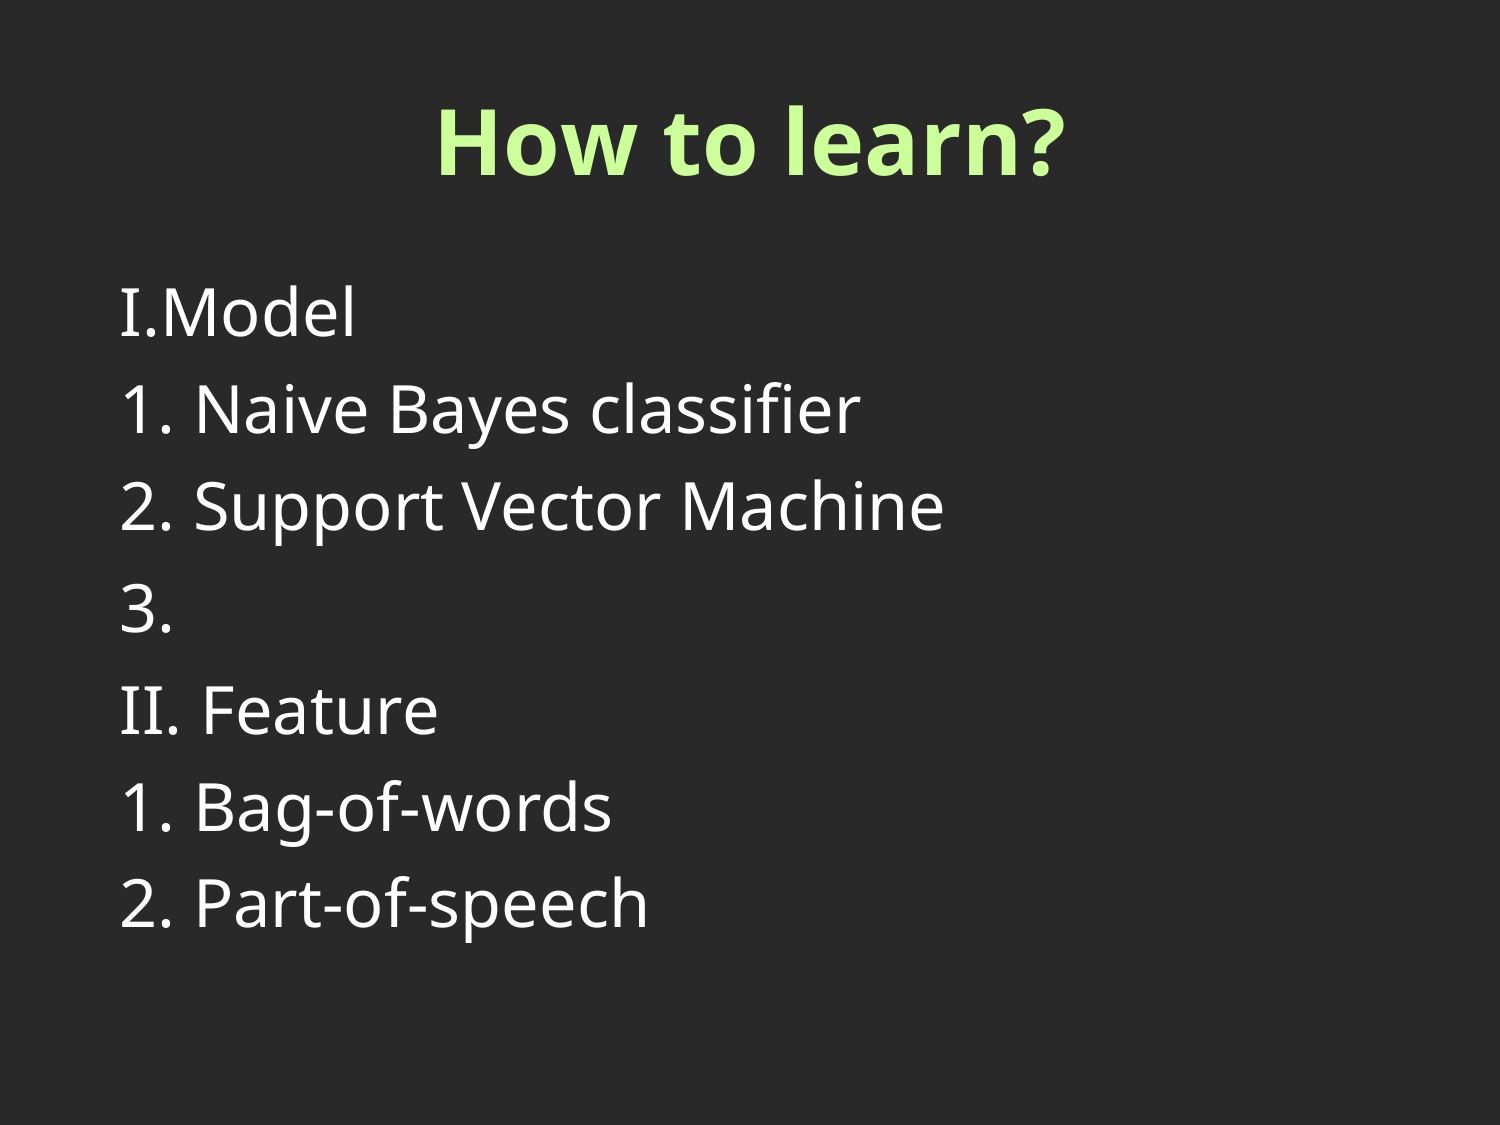

# How to learn?
Model
 Naive Bayes classifier
 Support Vector Machine
 Feature
 Bag-of-words
 Part-of-speech